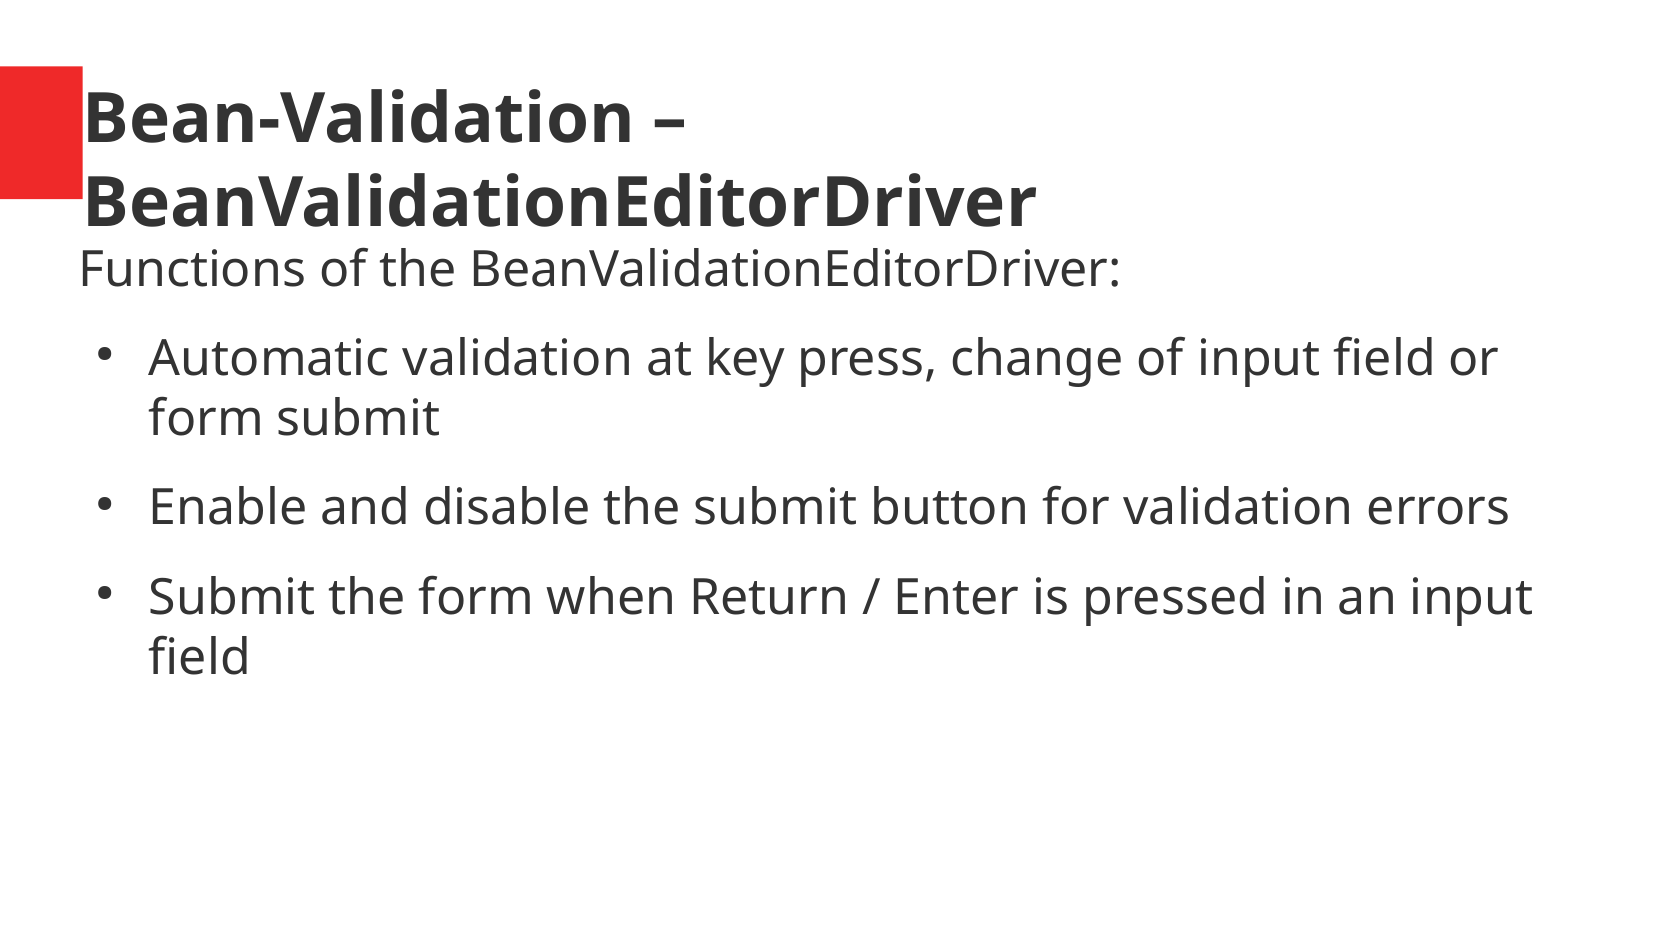

# Bean-Validation – BeanValidationEditorDriver
Functions of the BeanValidationEditorDriver:
Automatic validation at key press, change of input field or form submit
Enable and disable the submit button for validation errors
Submit the form when Return / Enter is pressed in an input field